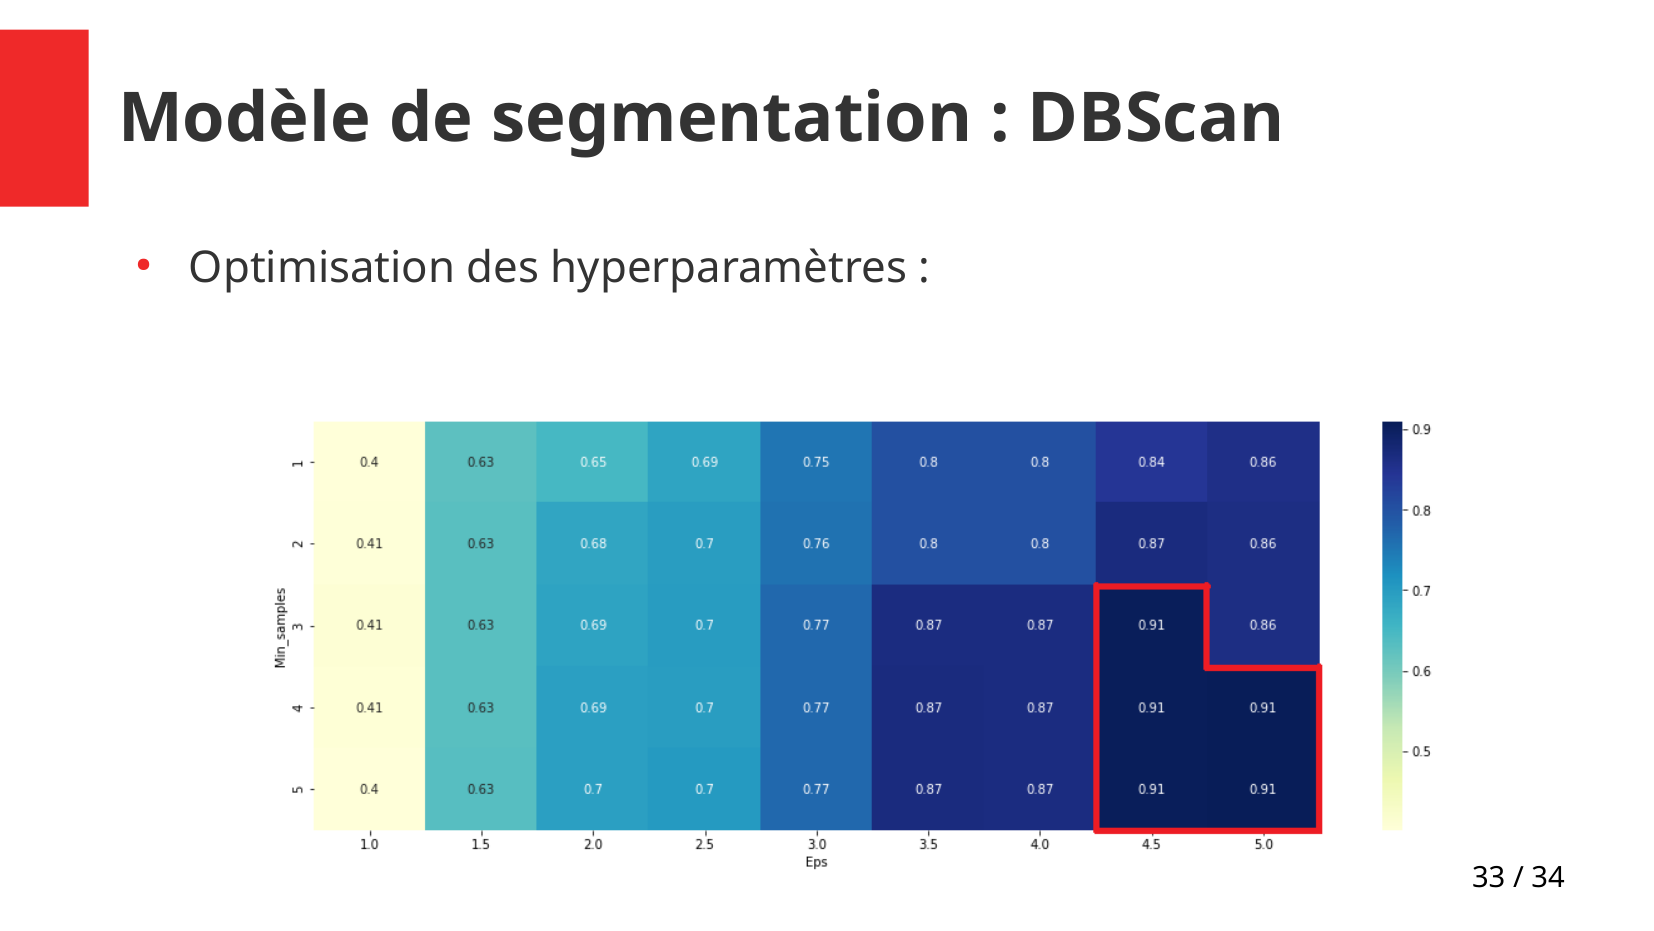

# Modèle de segmentation : DBScan
Optimisation des hyperparamètres :
33